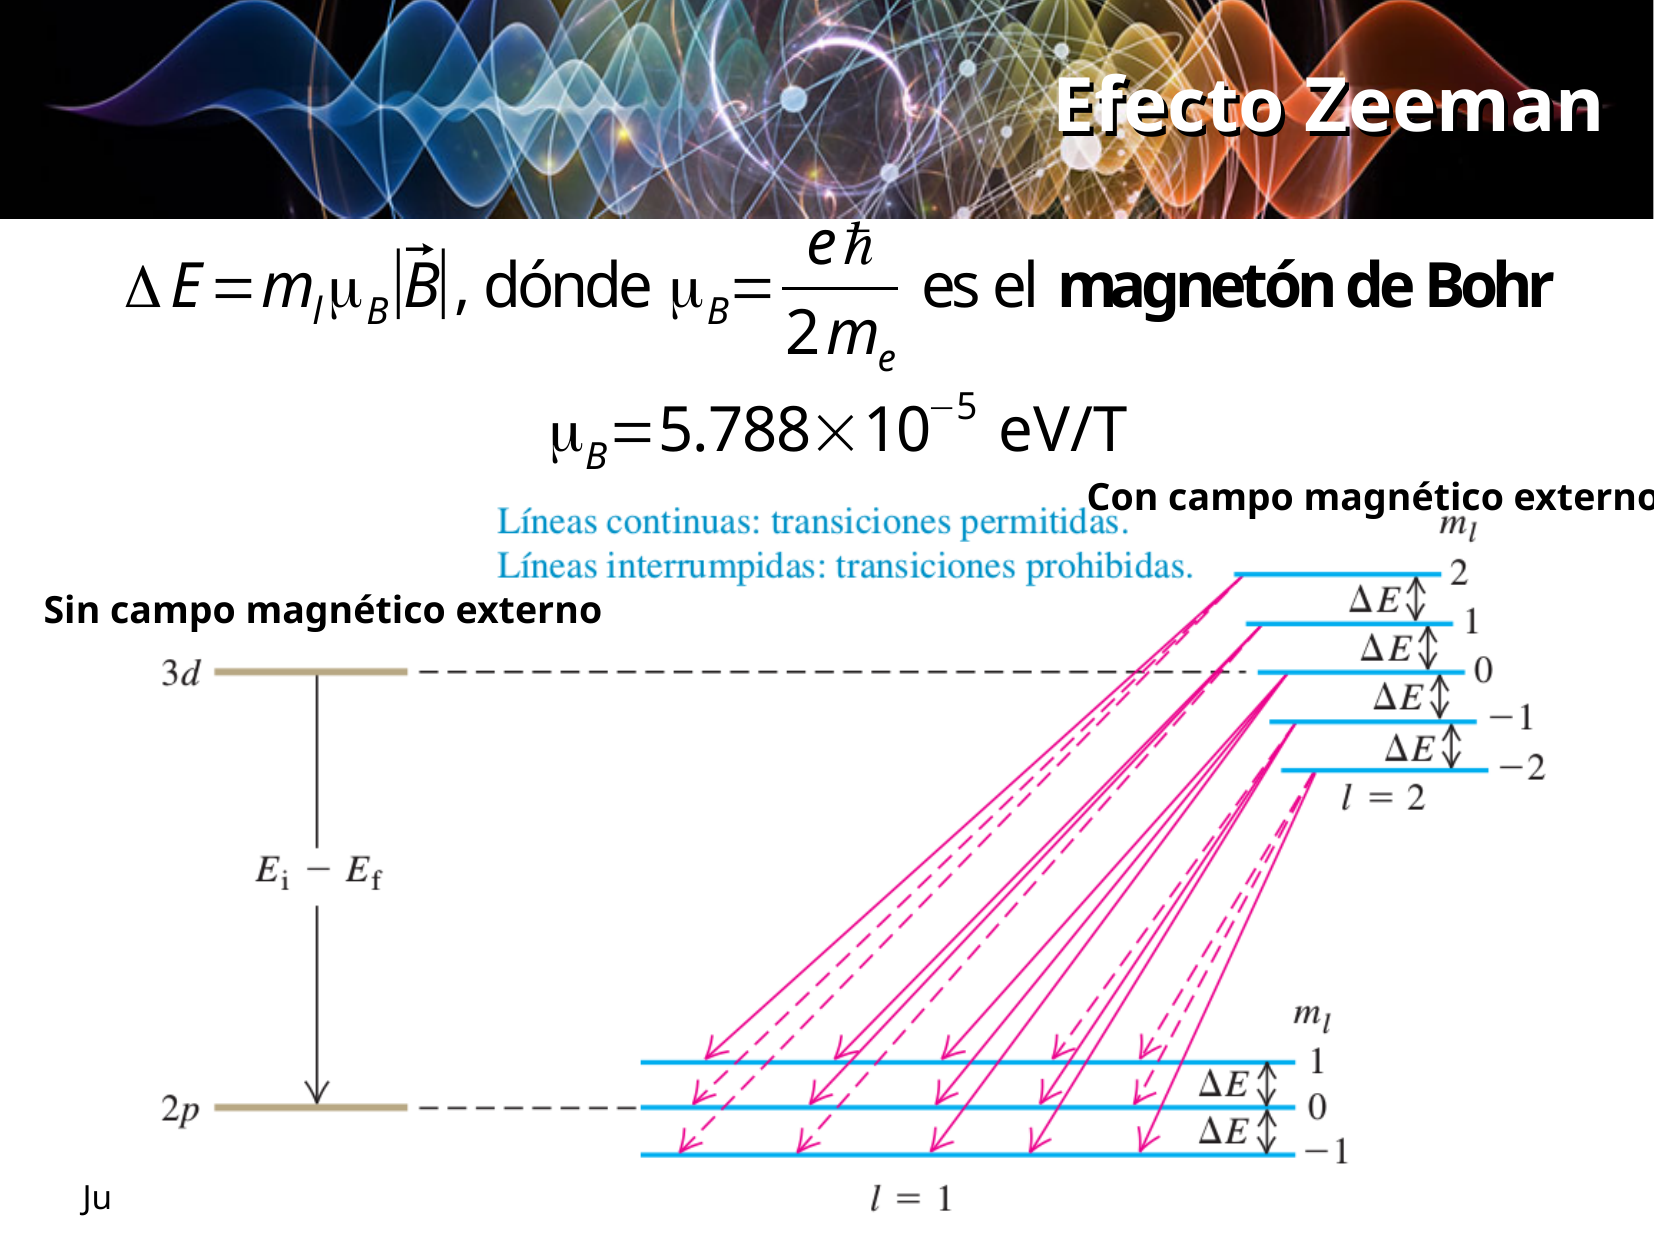

# Efecto Zeeman
Con campo magnético externo B
Sin campo magnético externo
Jun 22, 2017
H. Asorey - Moderna A 2017 - U06C01
9